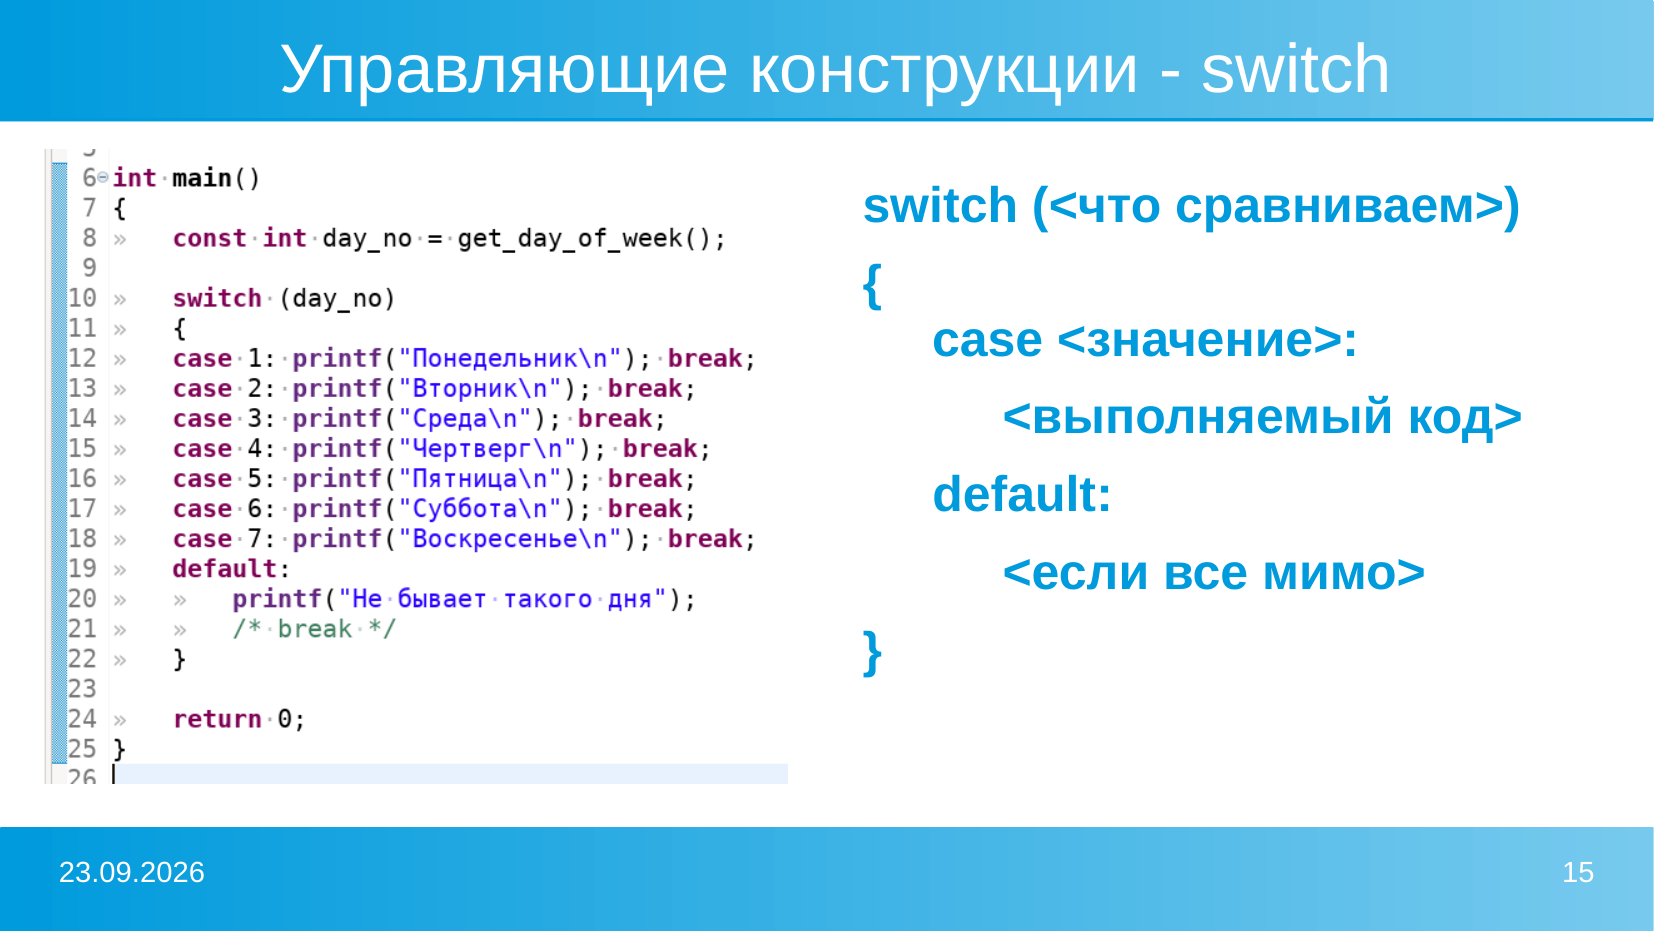

# Управляющие конструкции - switch
switch (<что сравниваем>)
{
 case <значение>:
 <выполняемый код>
 default:
 <если все мимо>
}
15